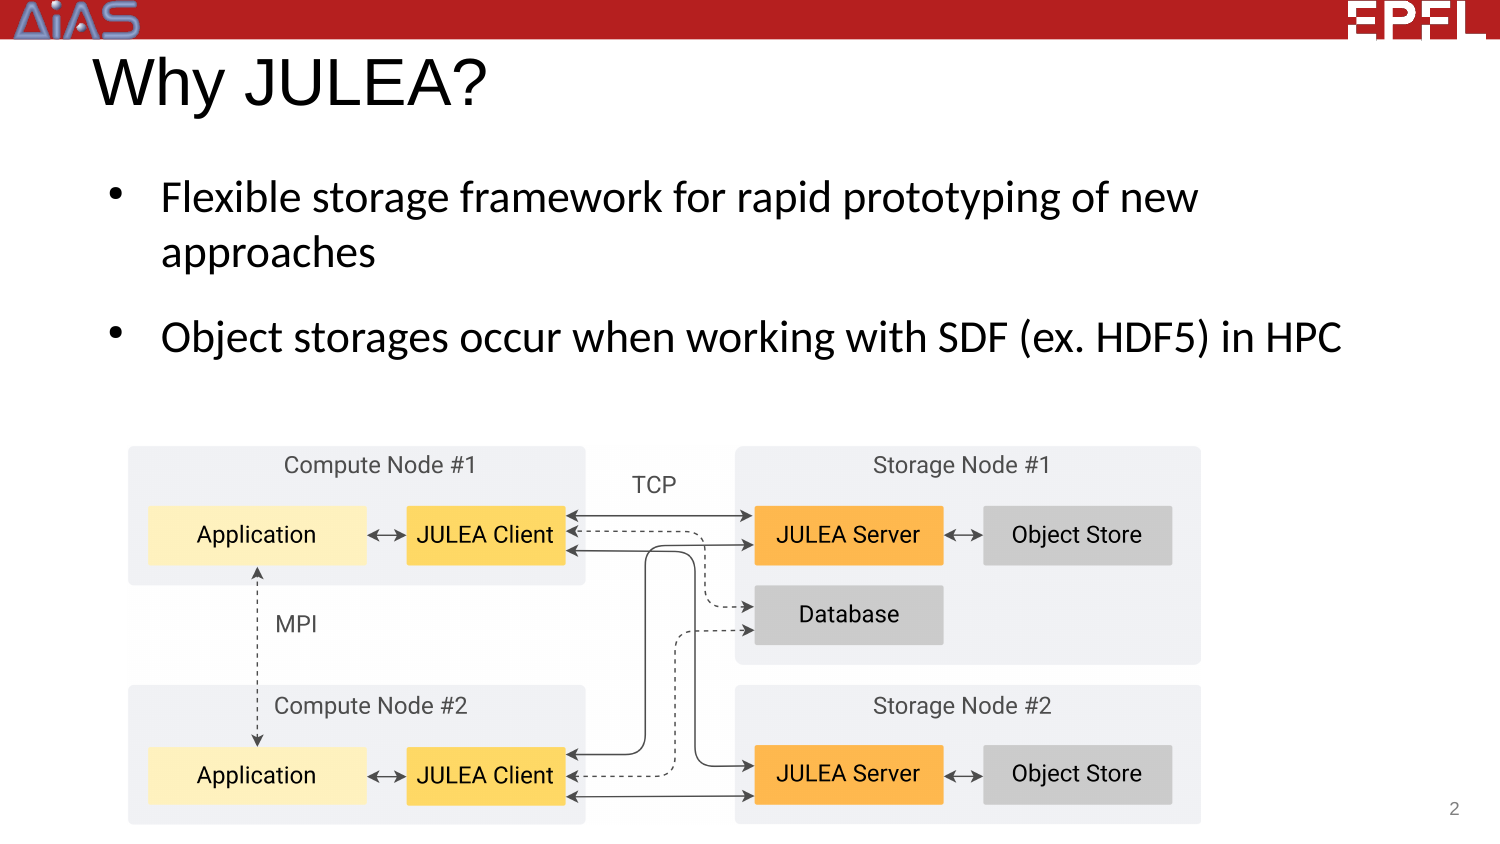

Why JULEA?
Flexible storage framework for rapid prototyping of new approaches
Object storages occur when working with SDF (ex. HDF5) in HPC
#